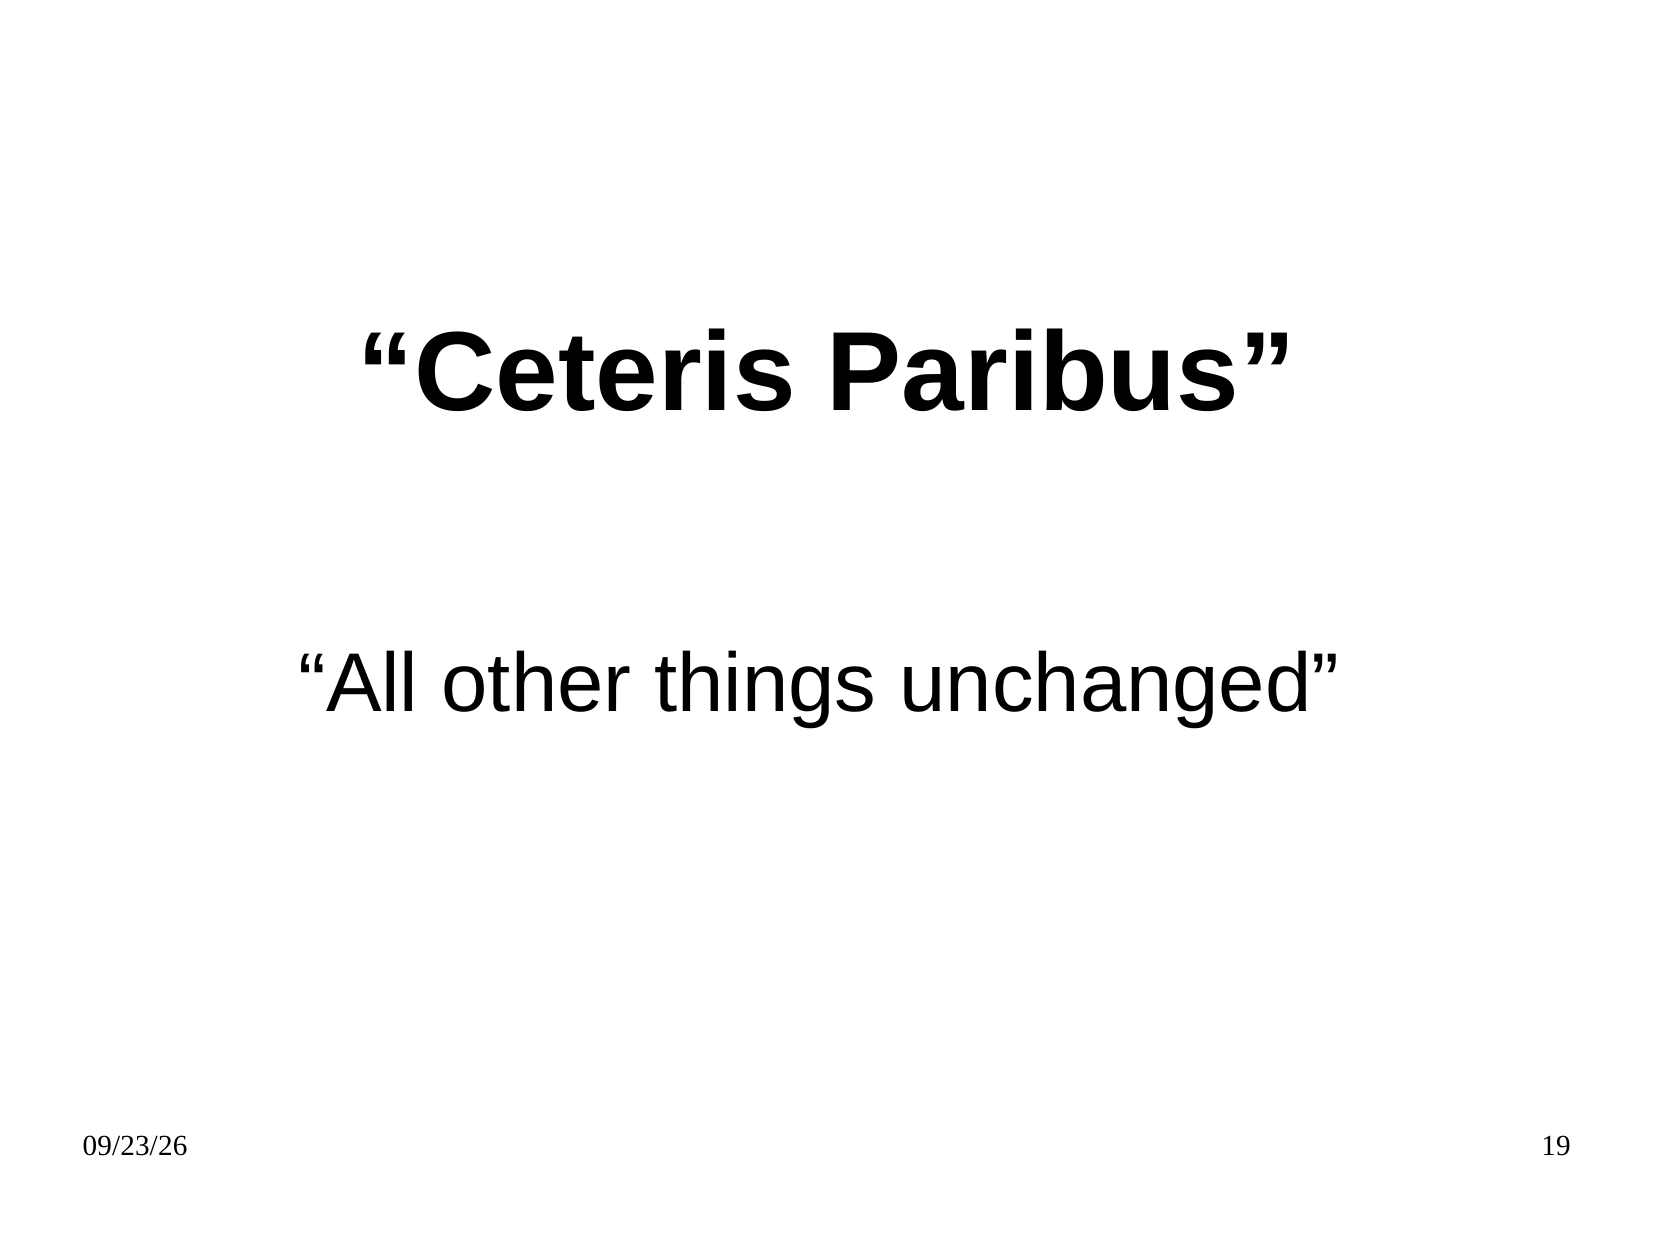

# “Ceteris Paribus”
“All other things unchanged”
19